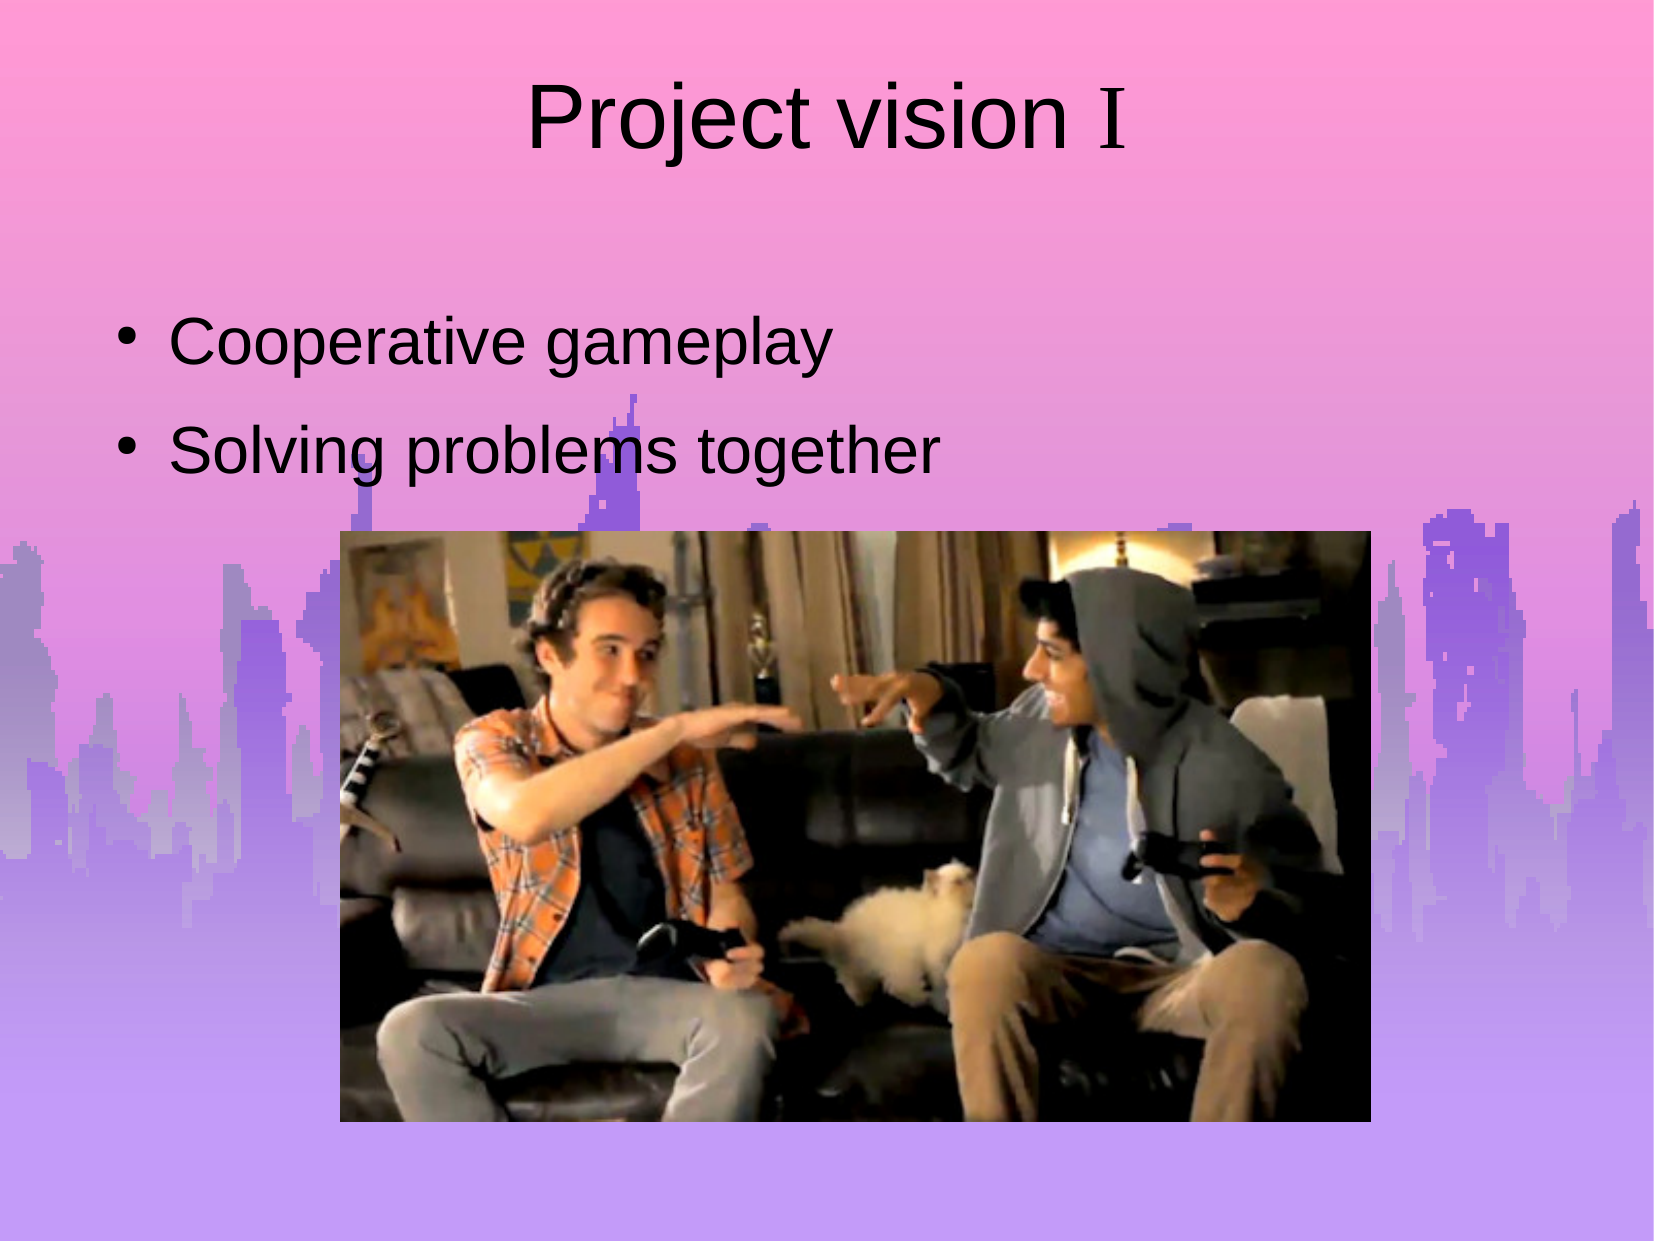

# Project vision I
Cooperative gameplay
Solving problems together